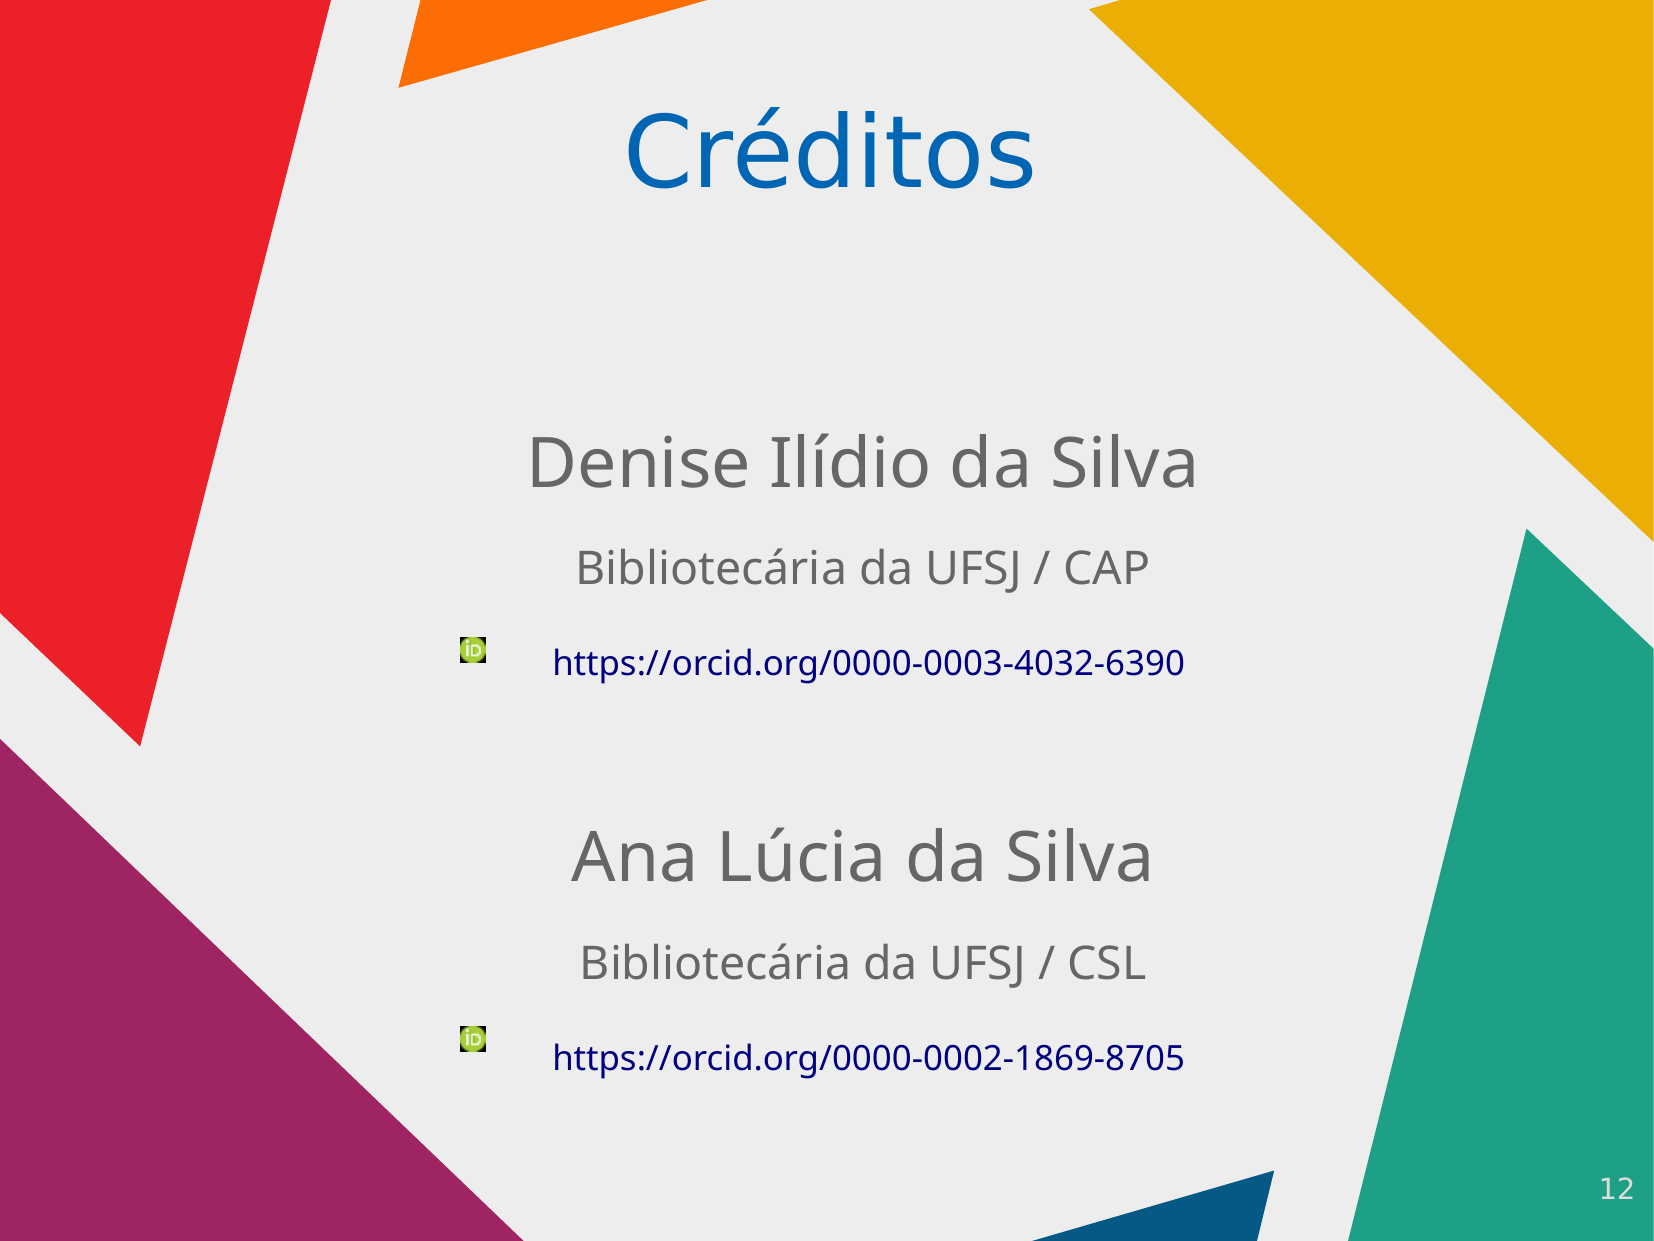

# Créditos
Denise Ilídio da Silva
Bibliotecária da UFSJ / CAP
 https://orcid.org/0000-0003-4032-6390
Ana Lúcia da Silva
Bibliotecária da UFSJ / CSL
 https://orcid.org/0000-0002-1869-8705
12